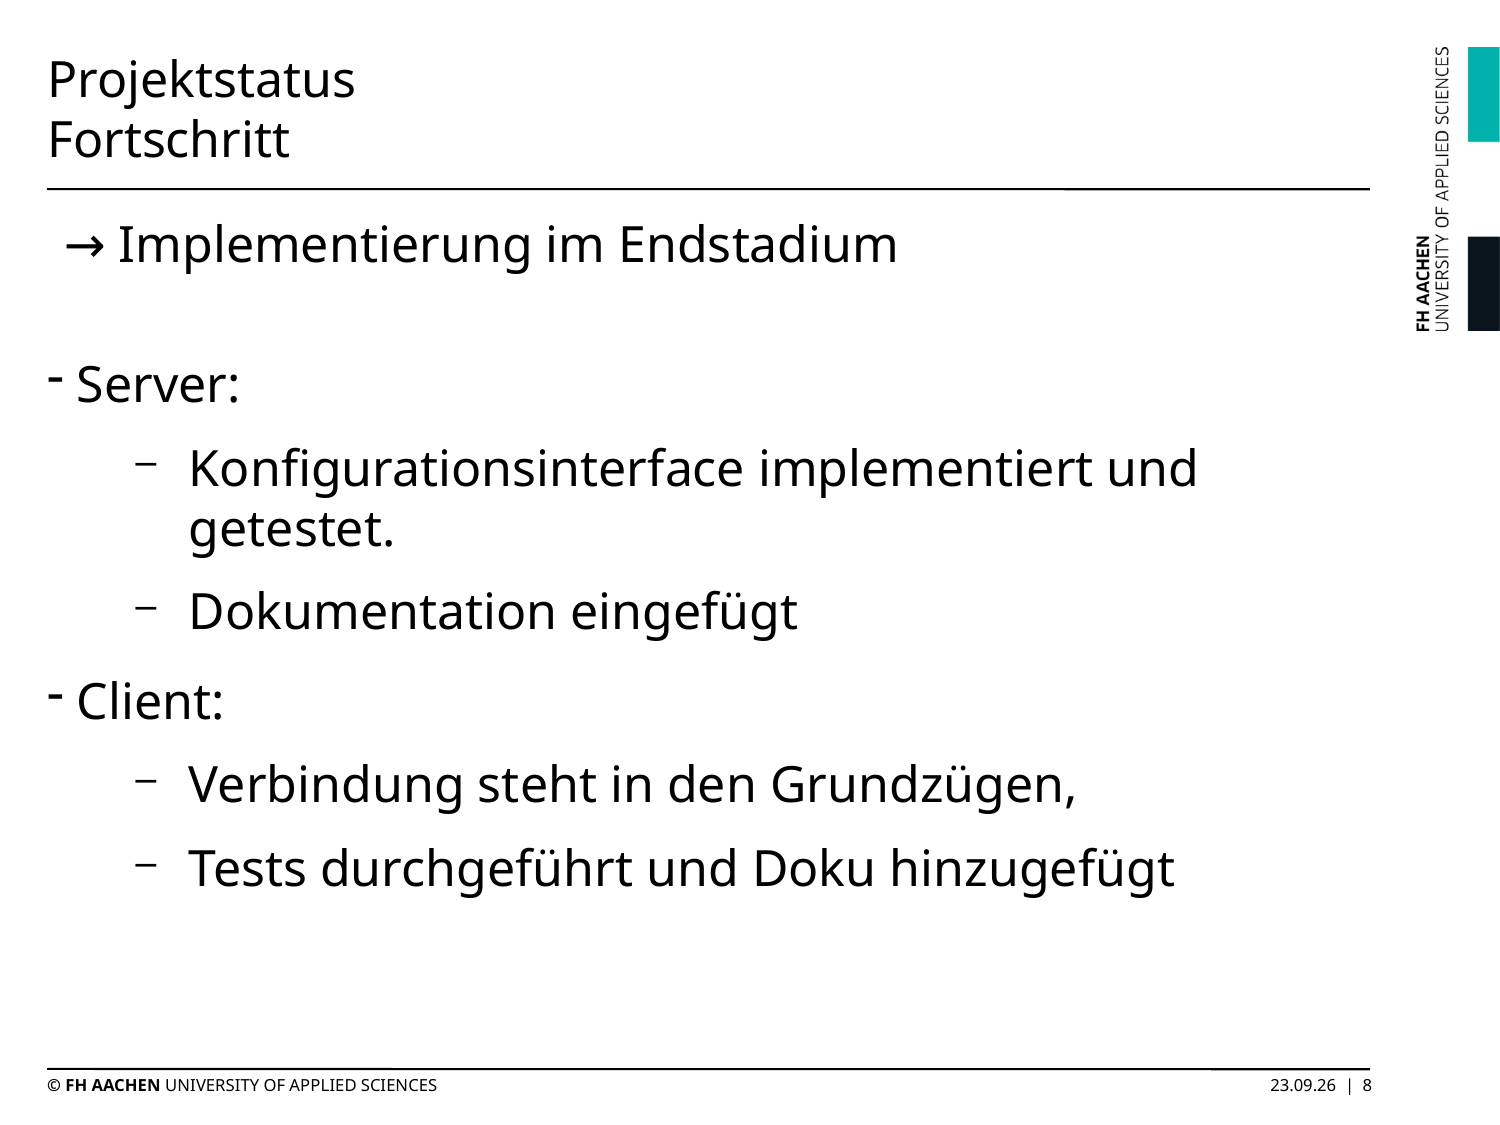

Projektstatus
Fortschritt
# → Implementierung im Endstadium
 Server:
Konfigurationsinterface implementiert und getestet.
Dokumentation eingefügt
 Client:
Verbindung steht in den Grundzügen,
Tests durchgeführt und Doku hinzugefügt